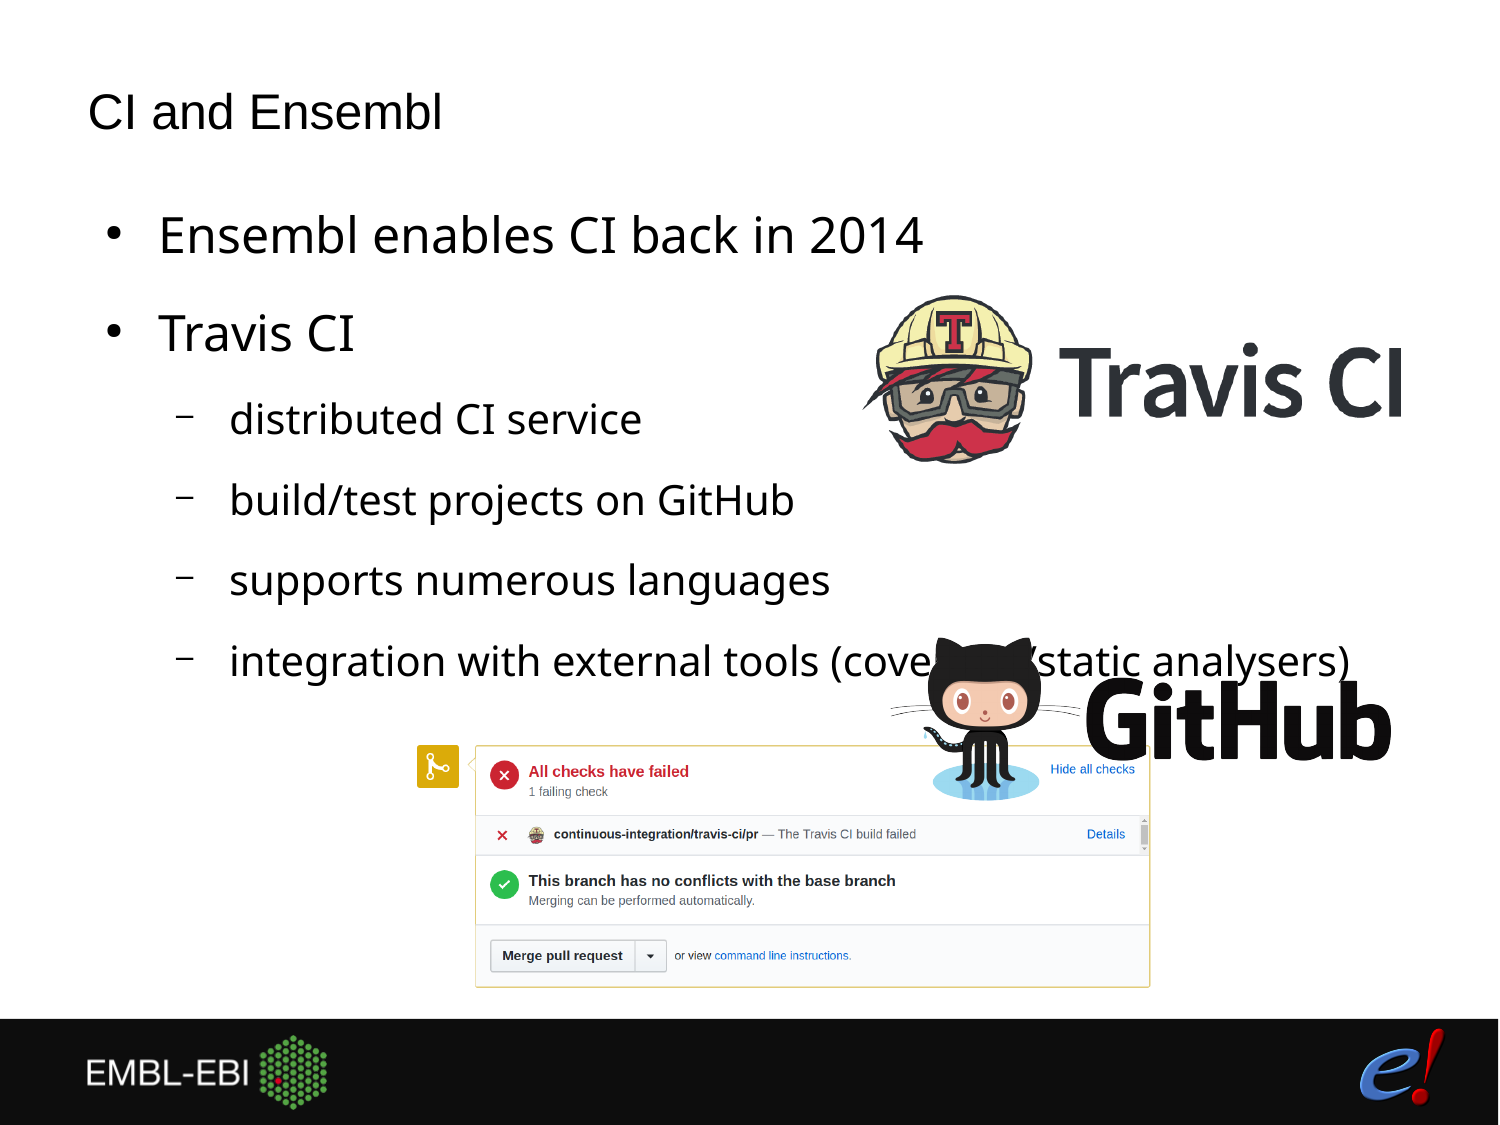

# CI and Ensembl
Ensembl enables CI back in 2014
Travis CI
distributed CI service
build/test projects on GitHub
supports numerous languages
integration with external tools (coverage/static analysers)